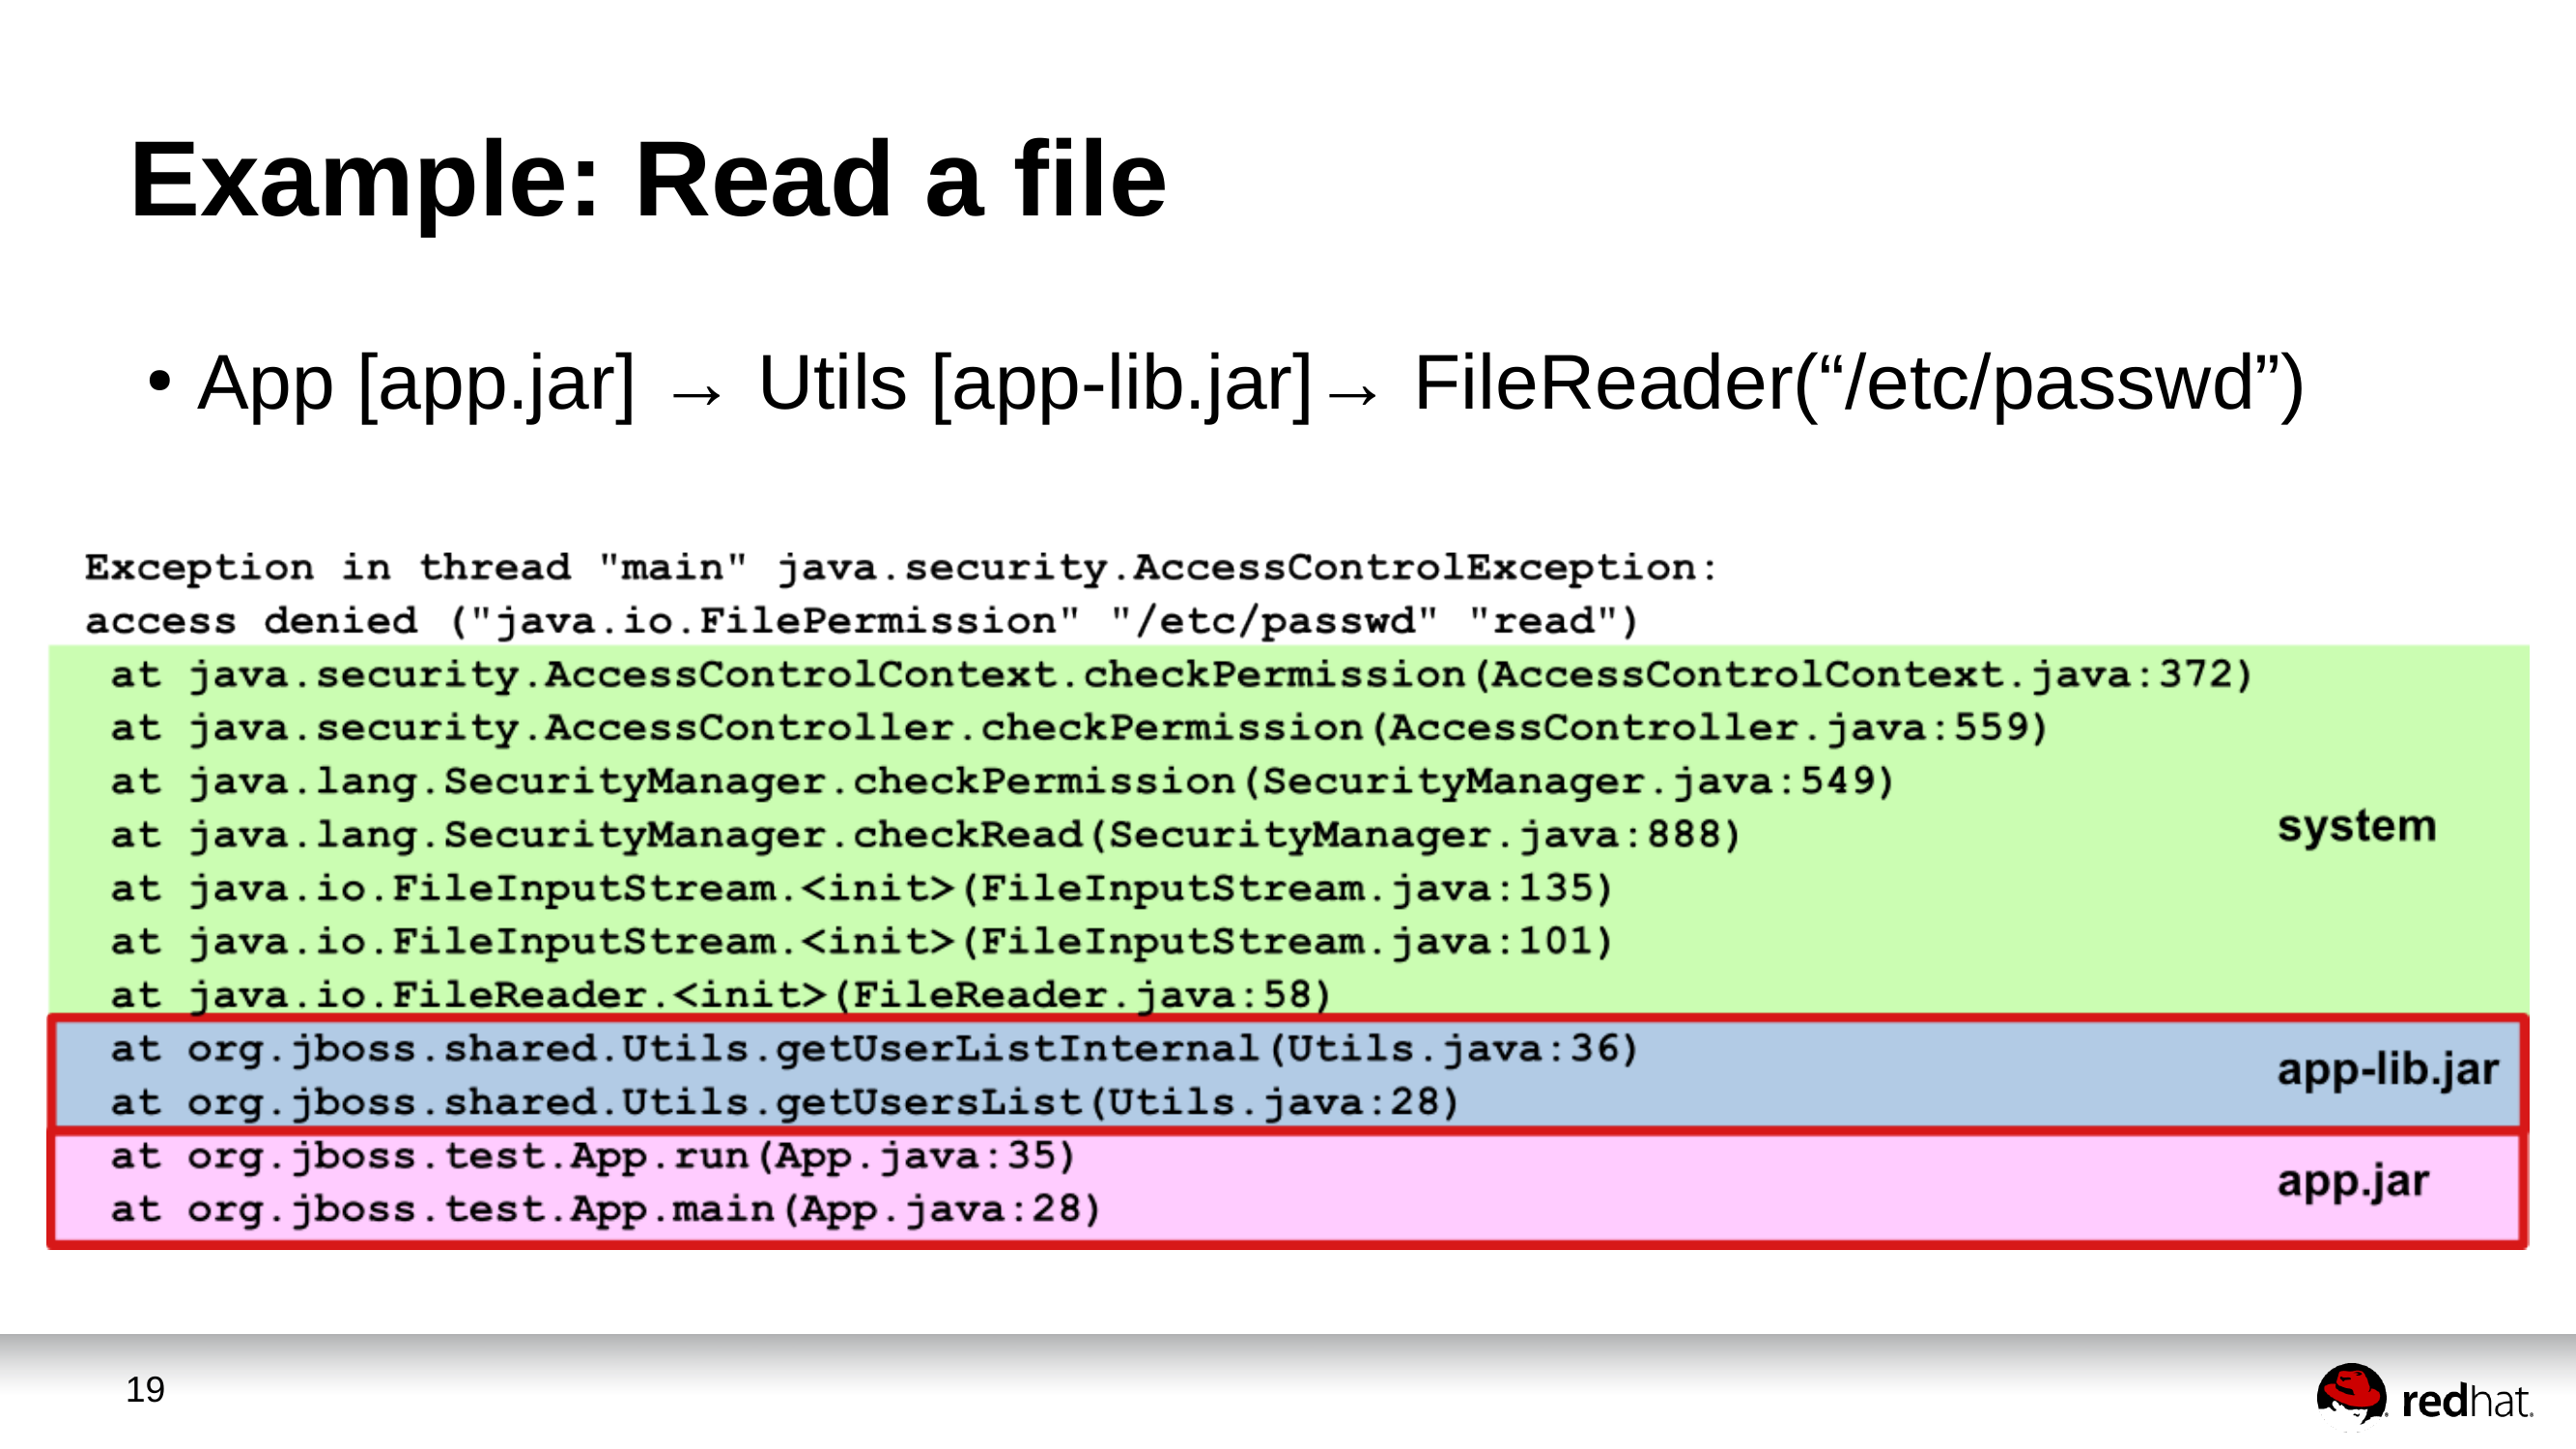

Example: Read a file
# App [app.jar] → Utils [app-lib.jar]→ FileReader(“/etc/passwd”)
19